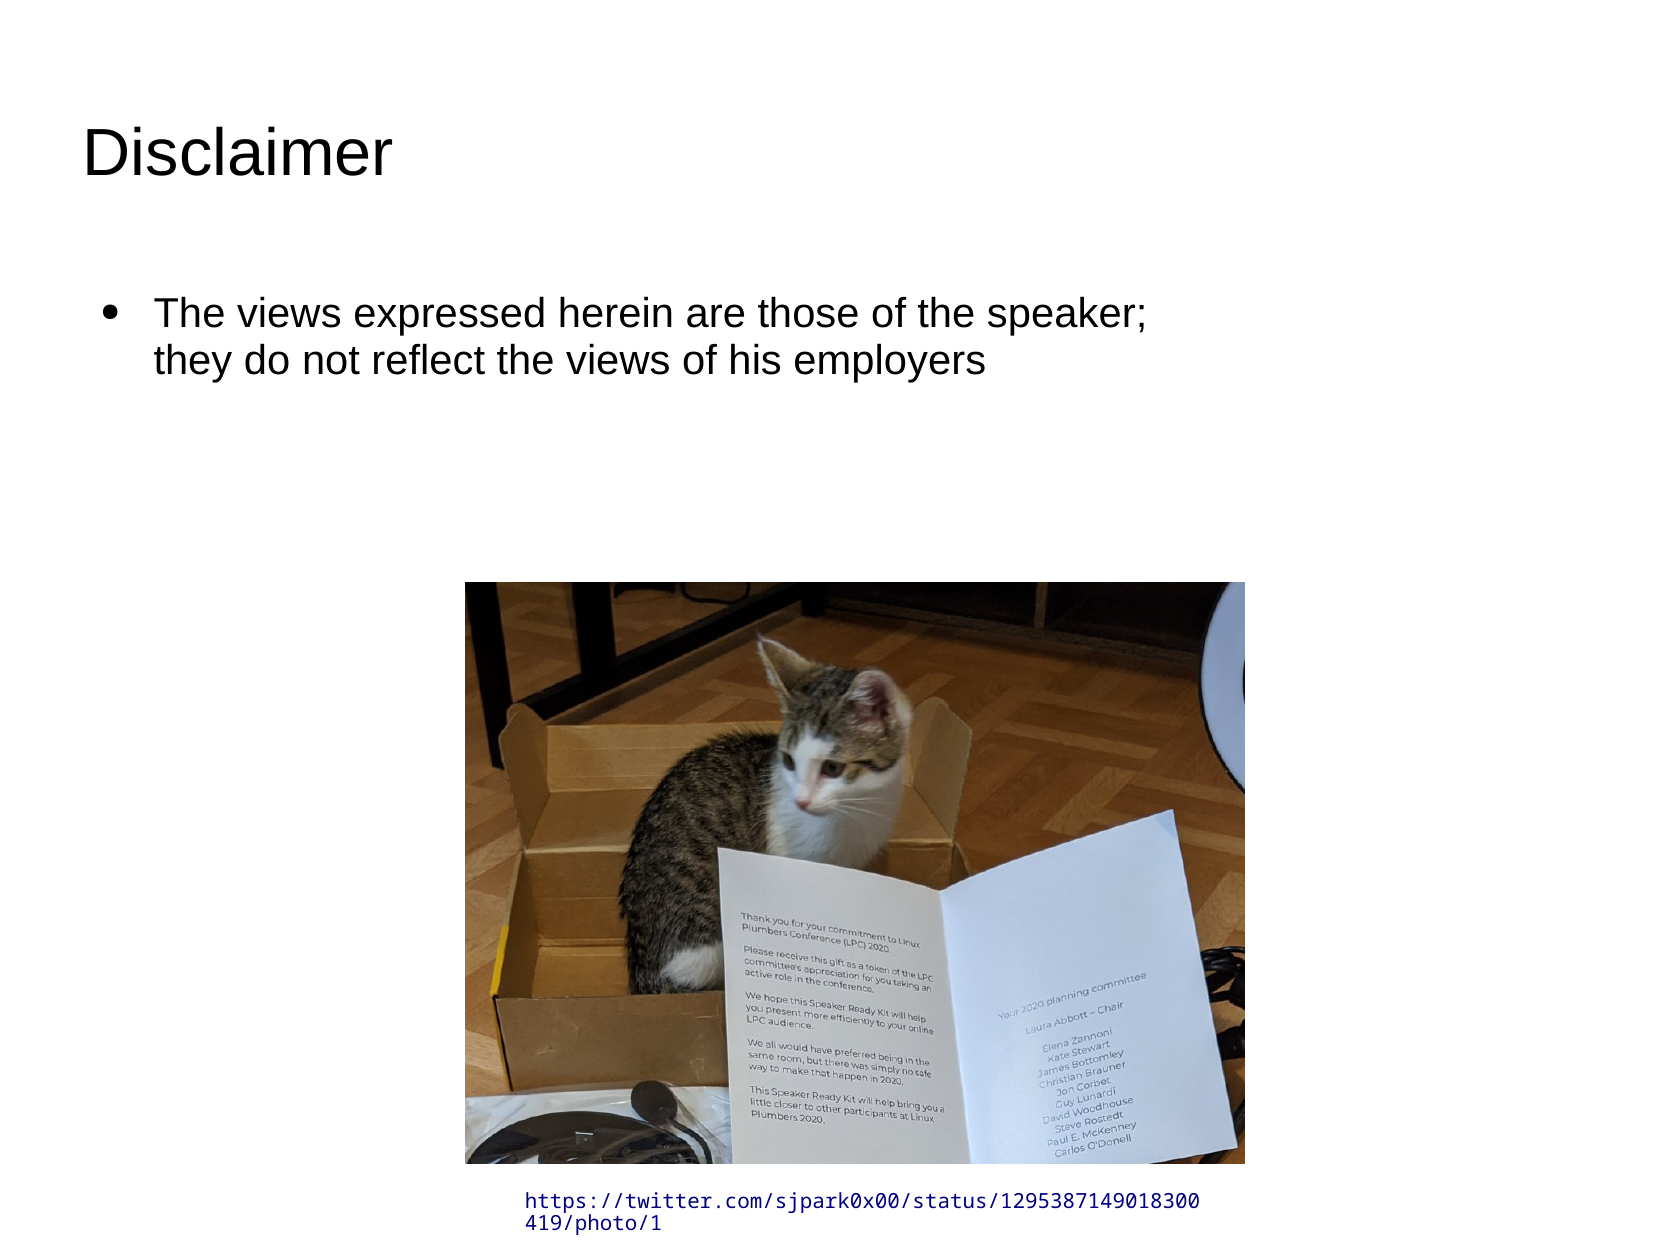

# Disclaimer
The views expressed herein are those of the speaker;
they do not reflect the views of his employers
https://twitter.com/sjpark0x00/status/1295387149018300419/photo/1